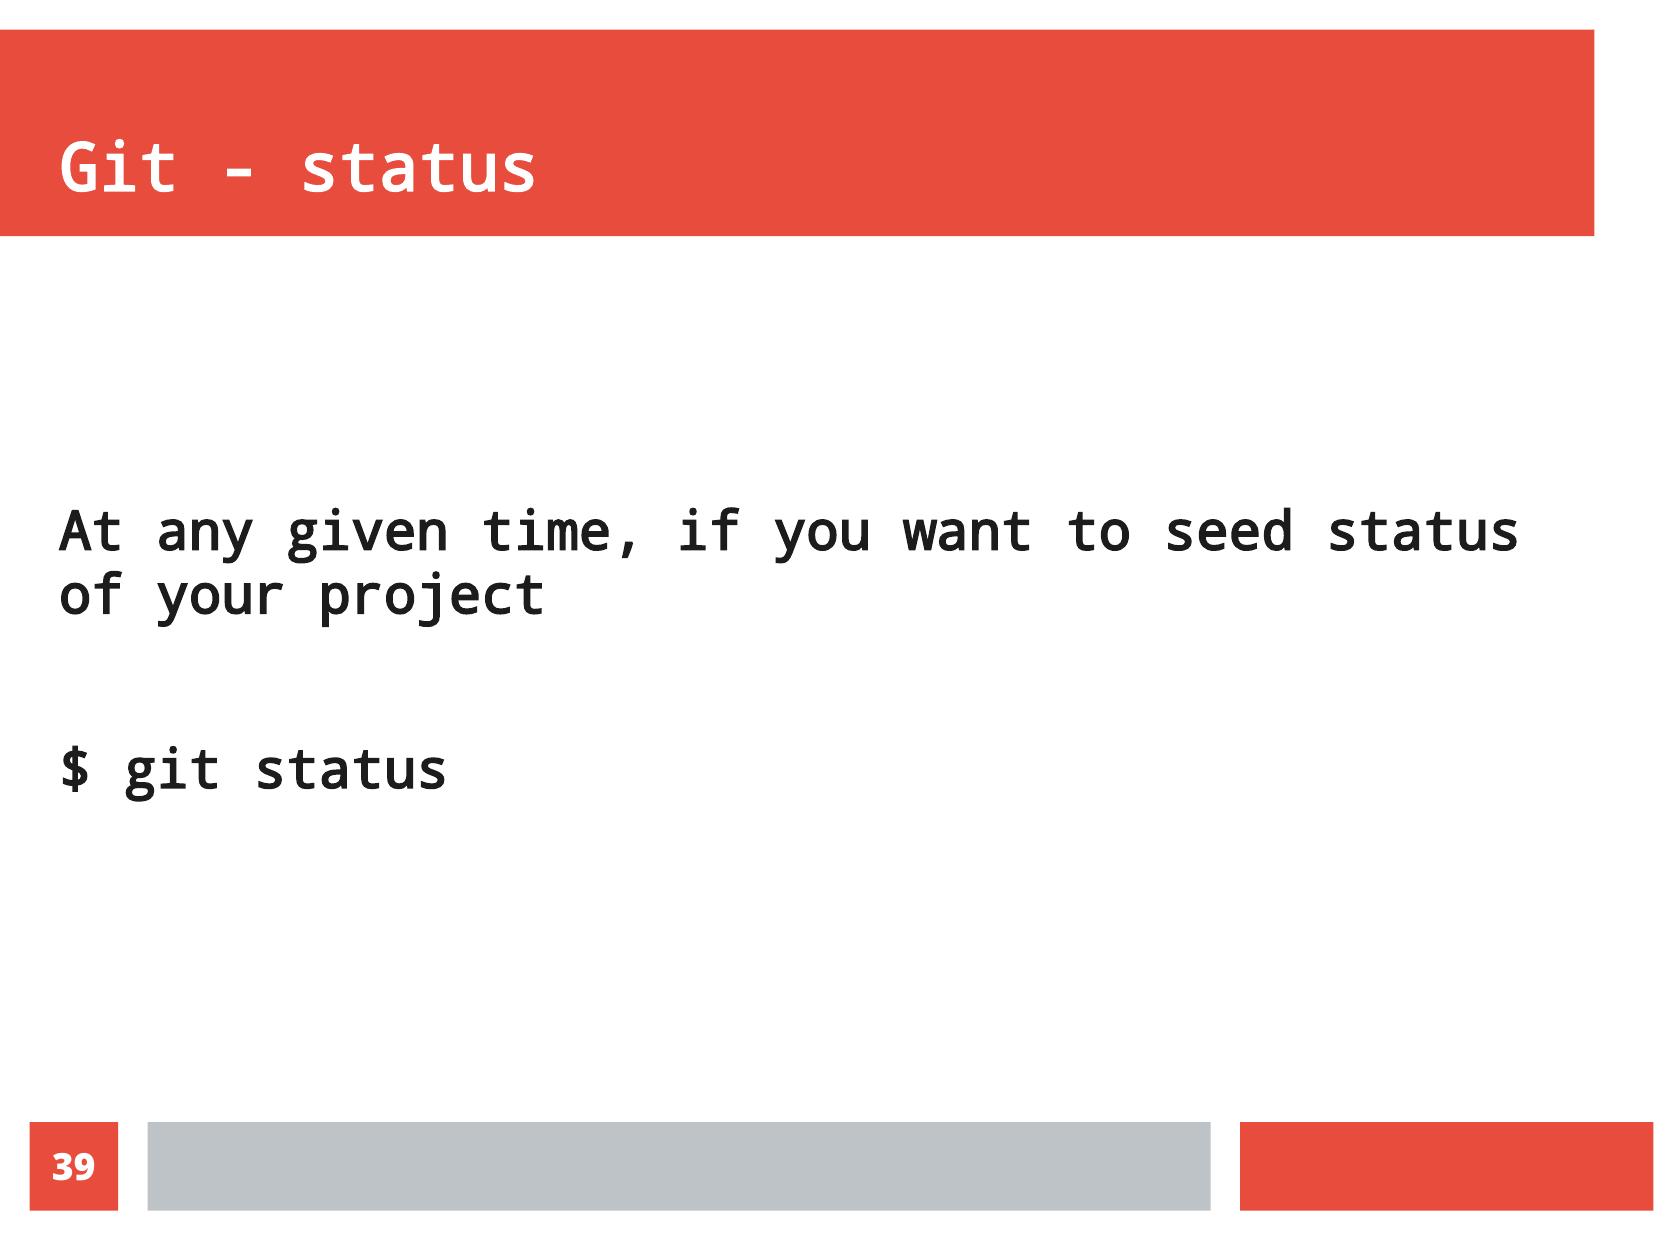

# Git - status
At any given time, if you want to seed status of your project
$ git status
39